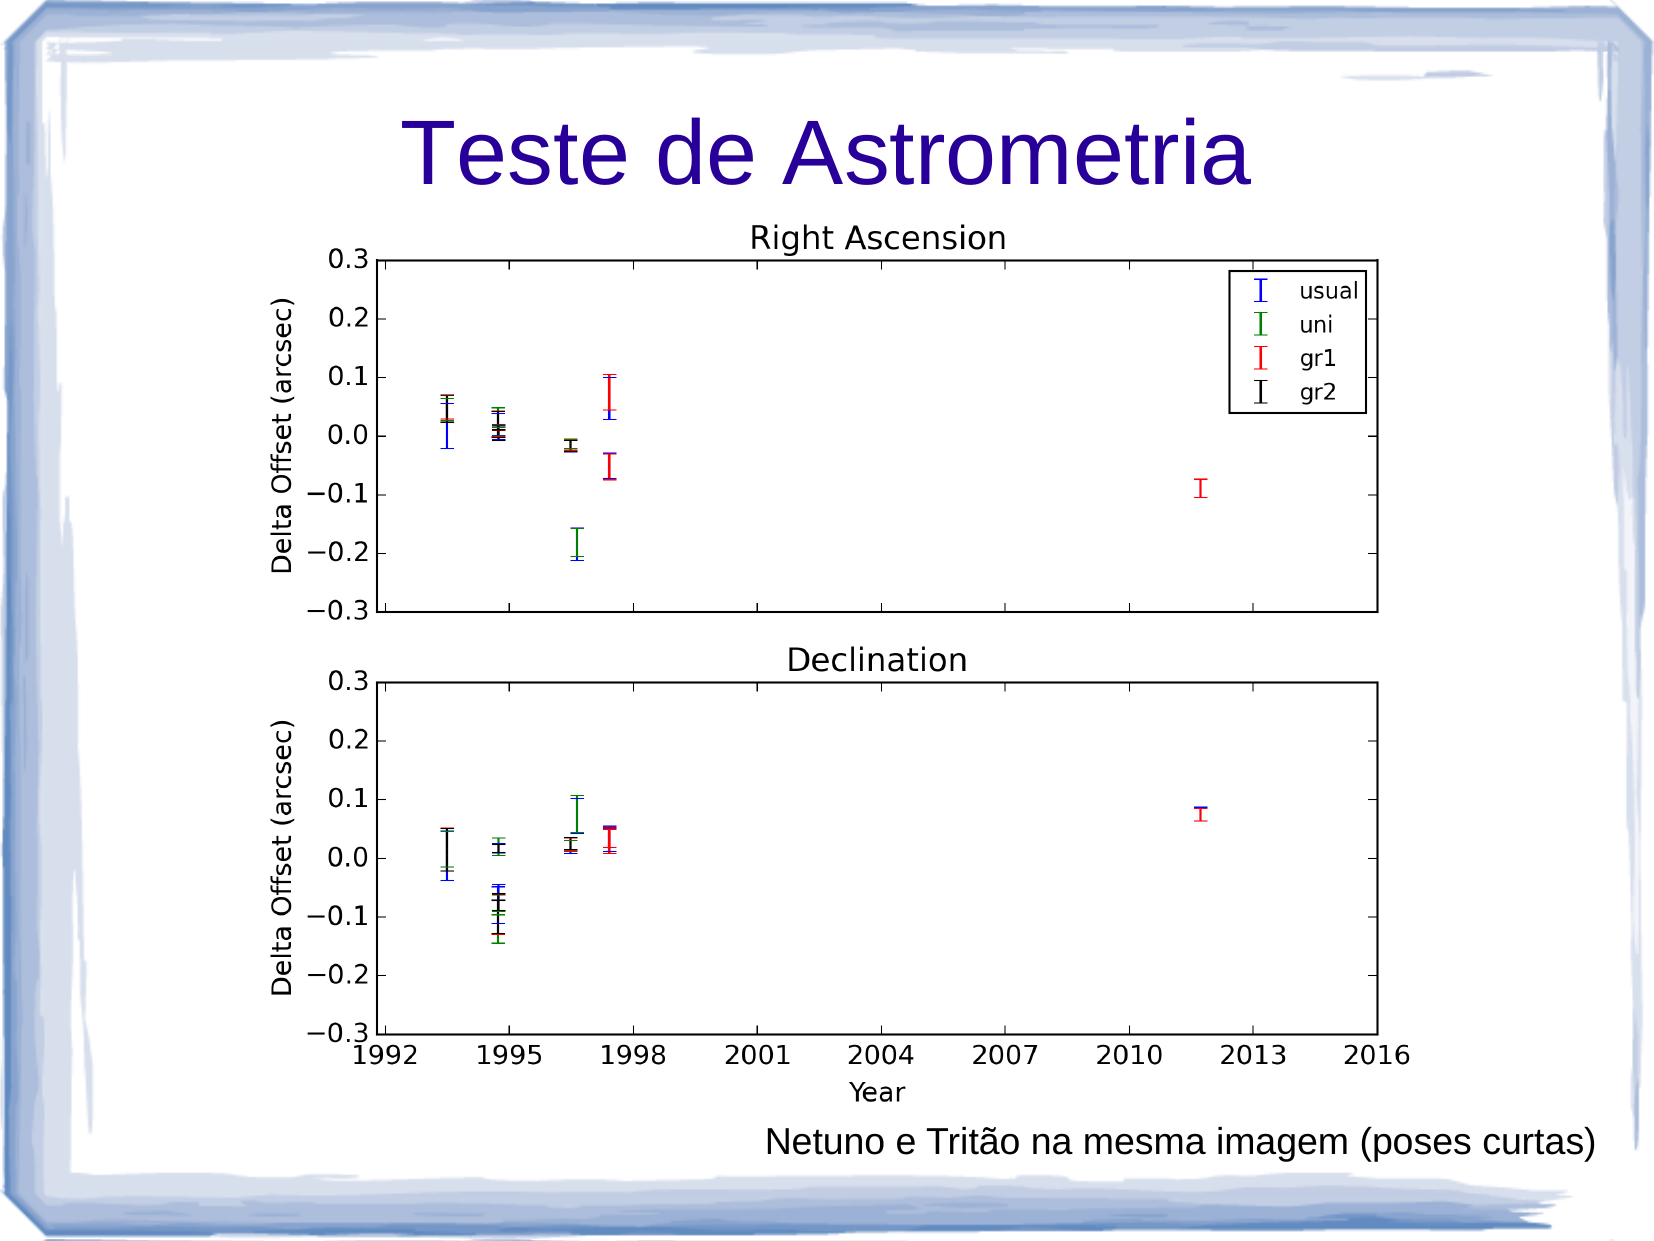

# Teste de Astrometria
Netuno e Tritão na mesma imagem (poses curtas)